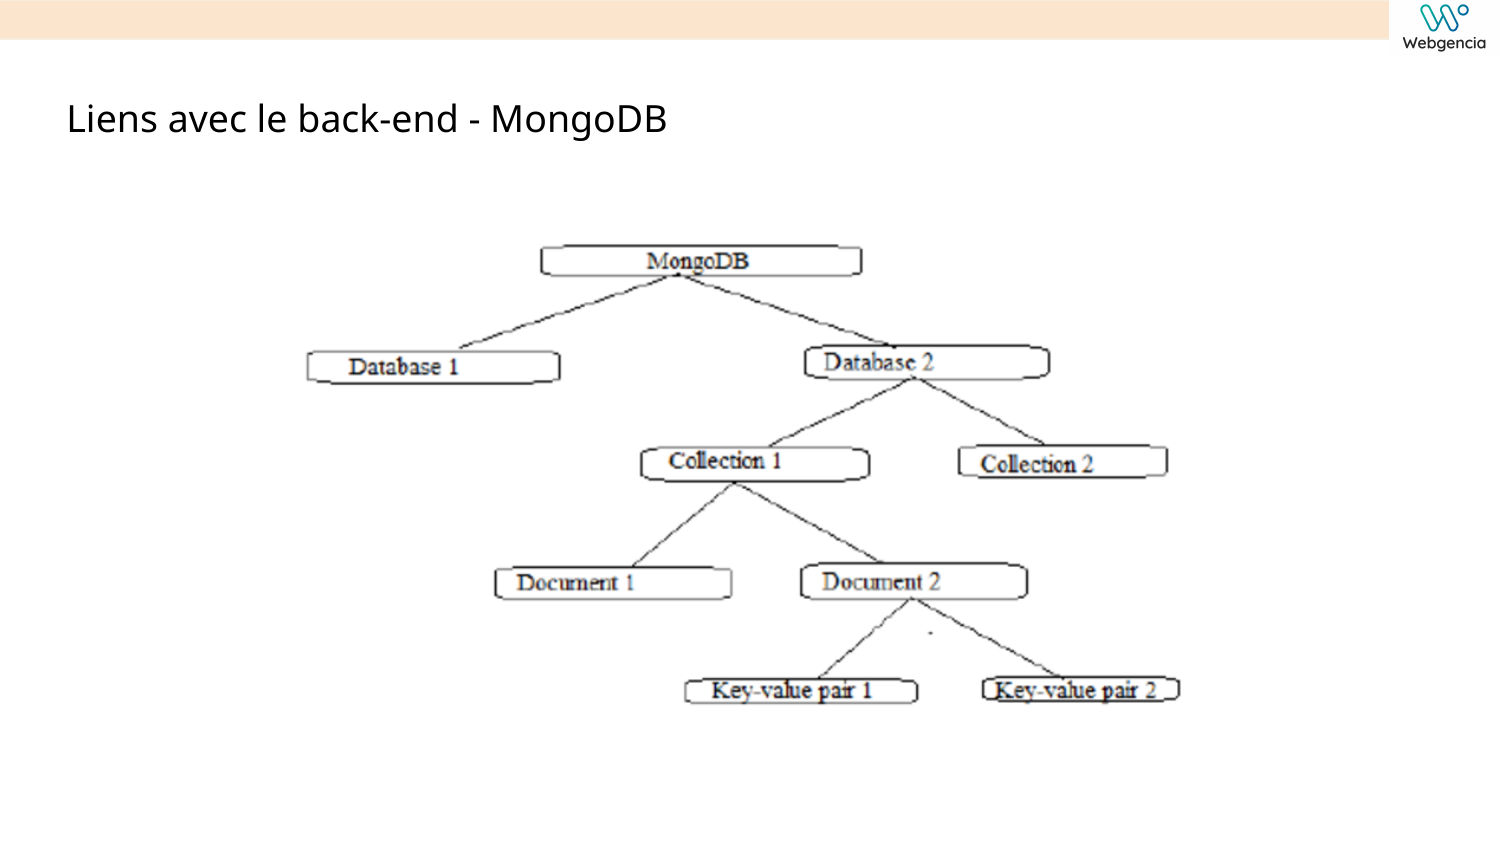

# Liens avec le back-end - MongoDB